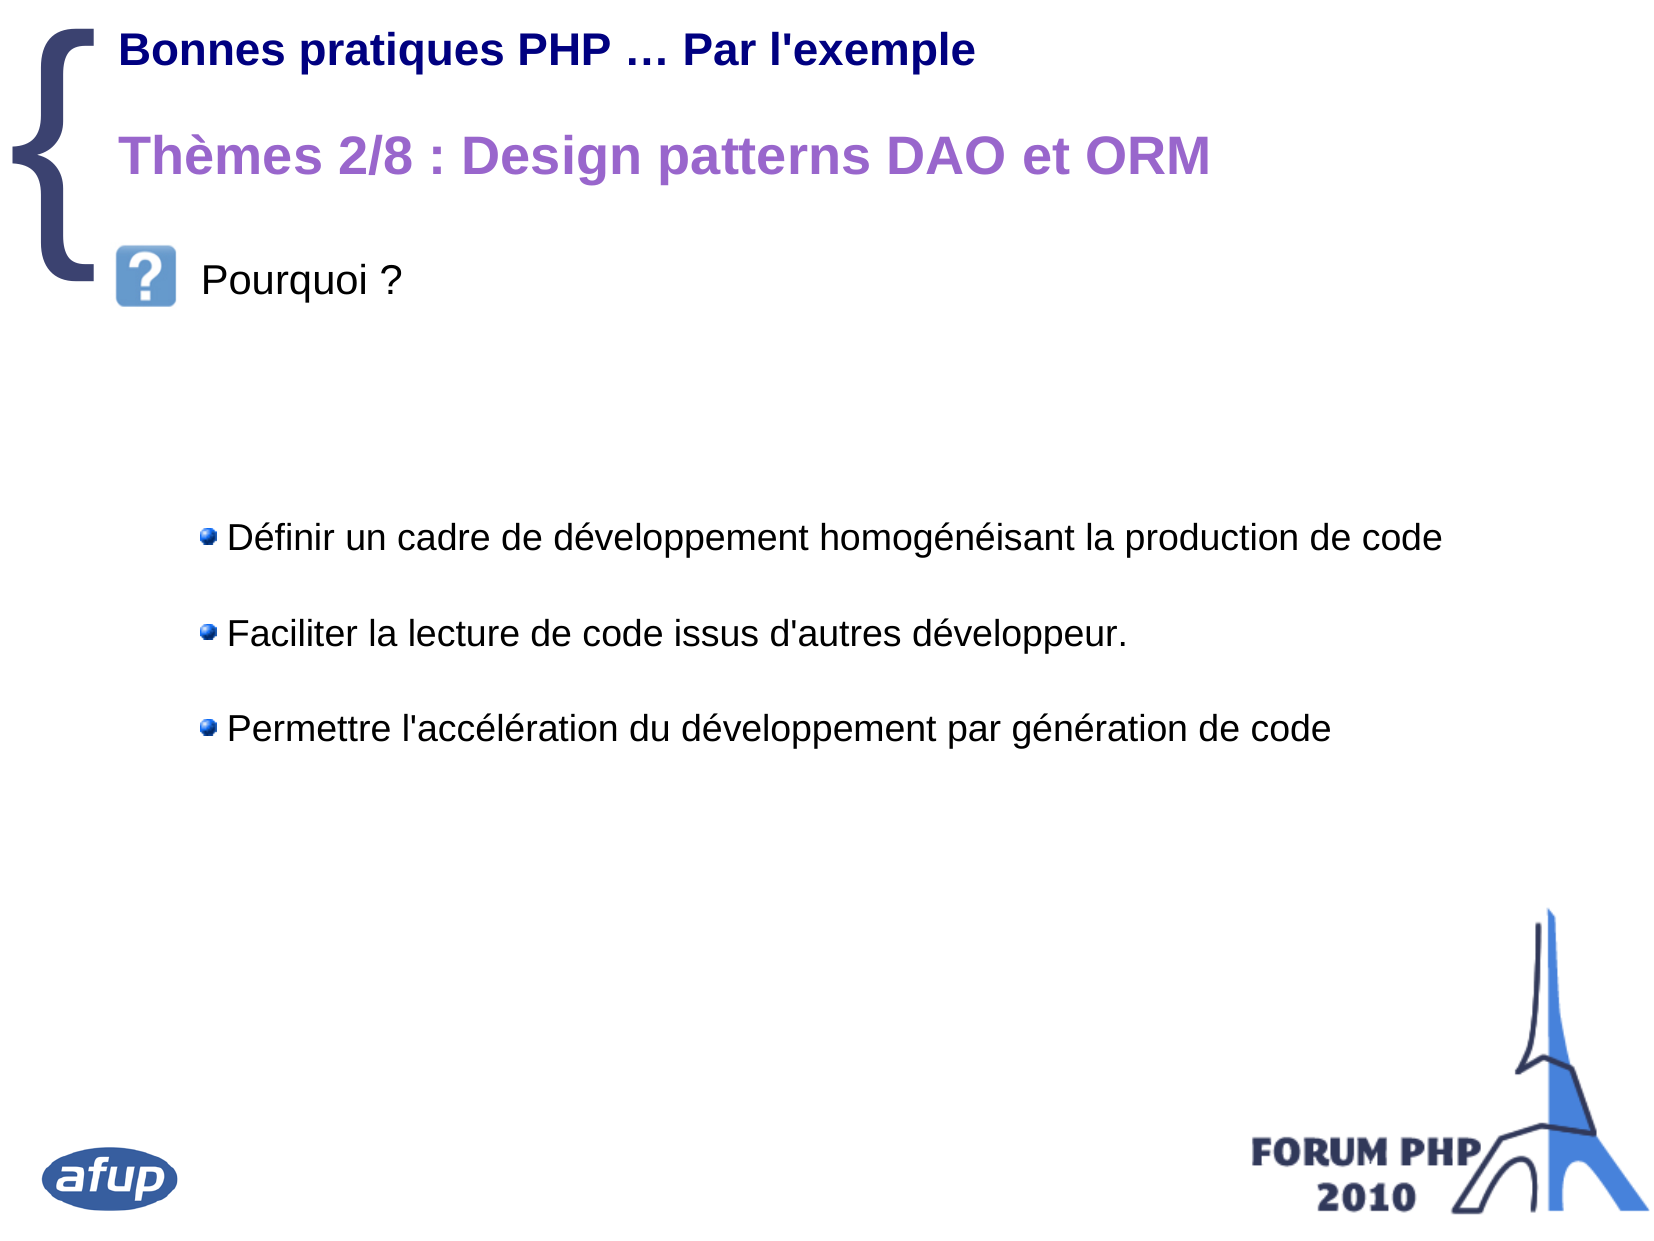

# Bonnes pratiques PHP … Par l'exemple Thèmes 2/8 : Design patterns DAO et ORM
Pourquoi ?
 Définir un cadre de développement homogénéisant la production de code
 Faciliter la lecture de code issus d'autres développeur.
 Permettre l'accélération du développement par génération de code